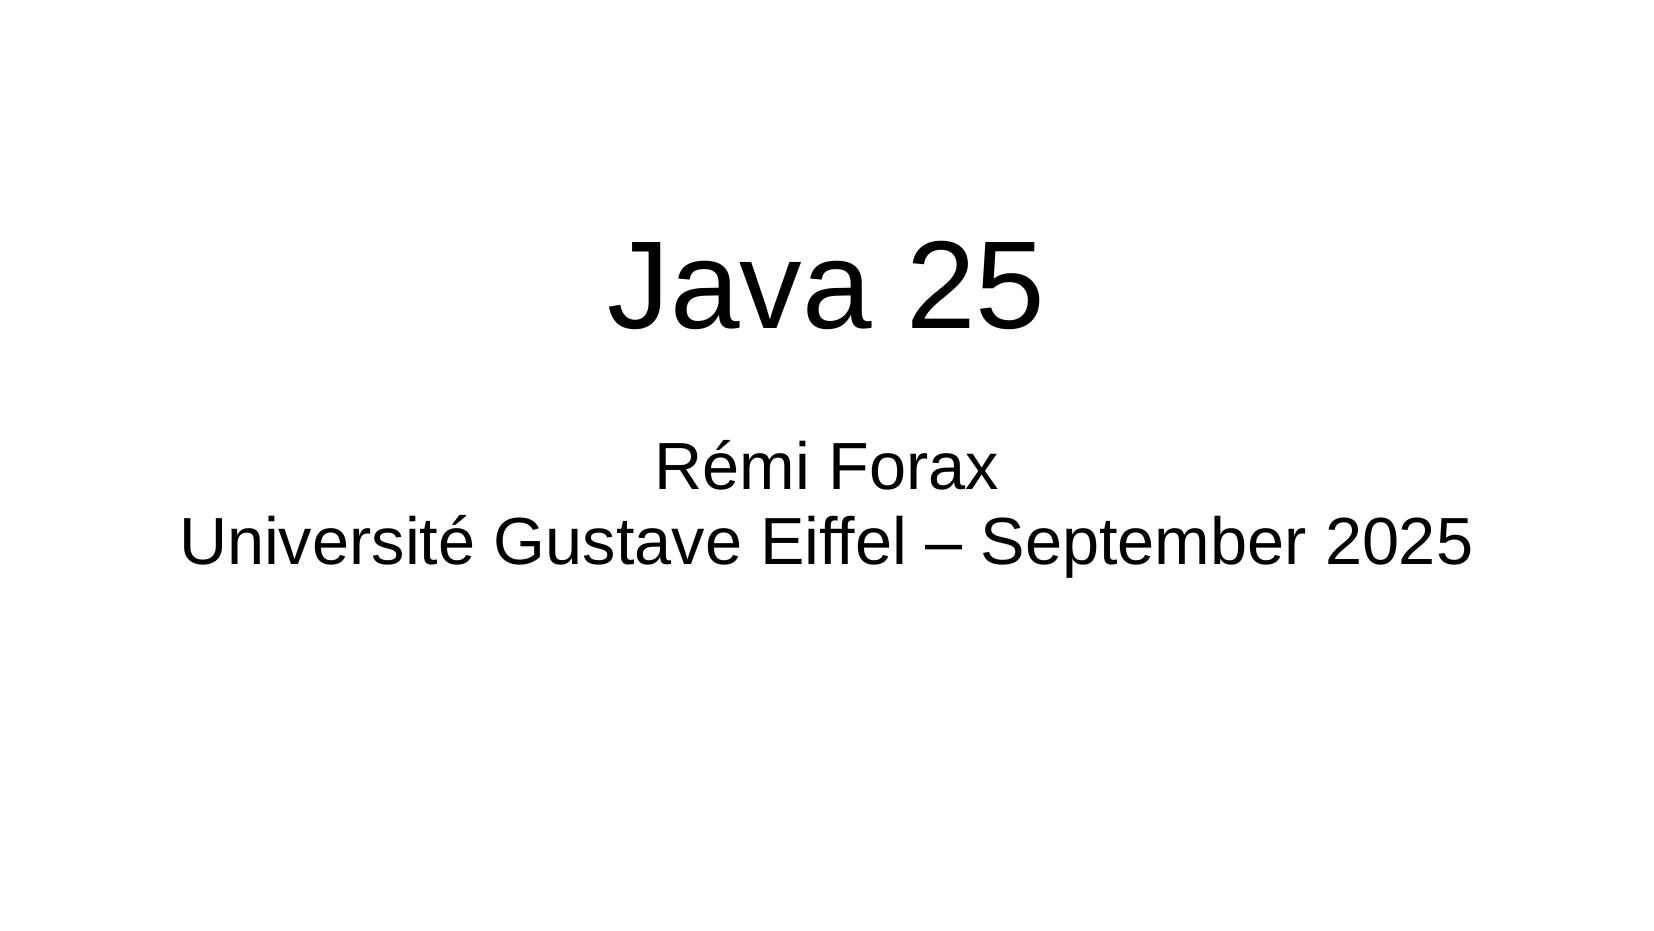

# Java 25 Rémi Forax Université Gustave Eiffel – September 2025